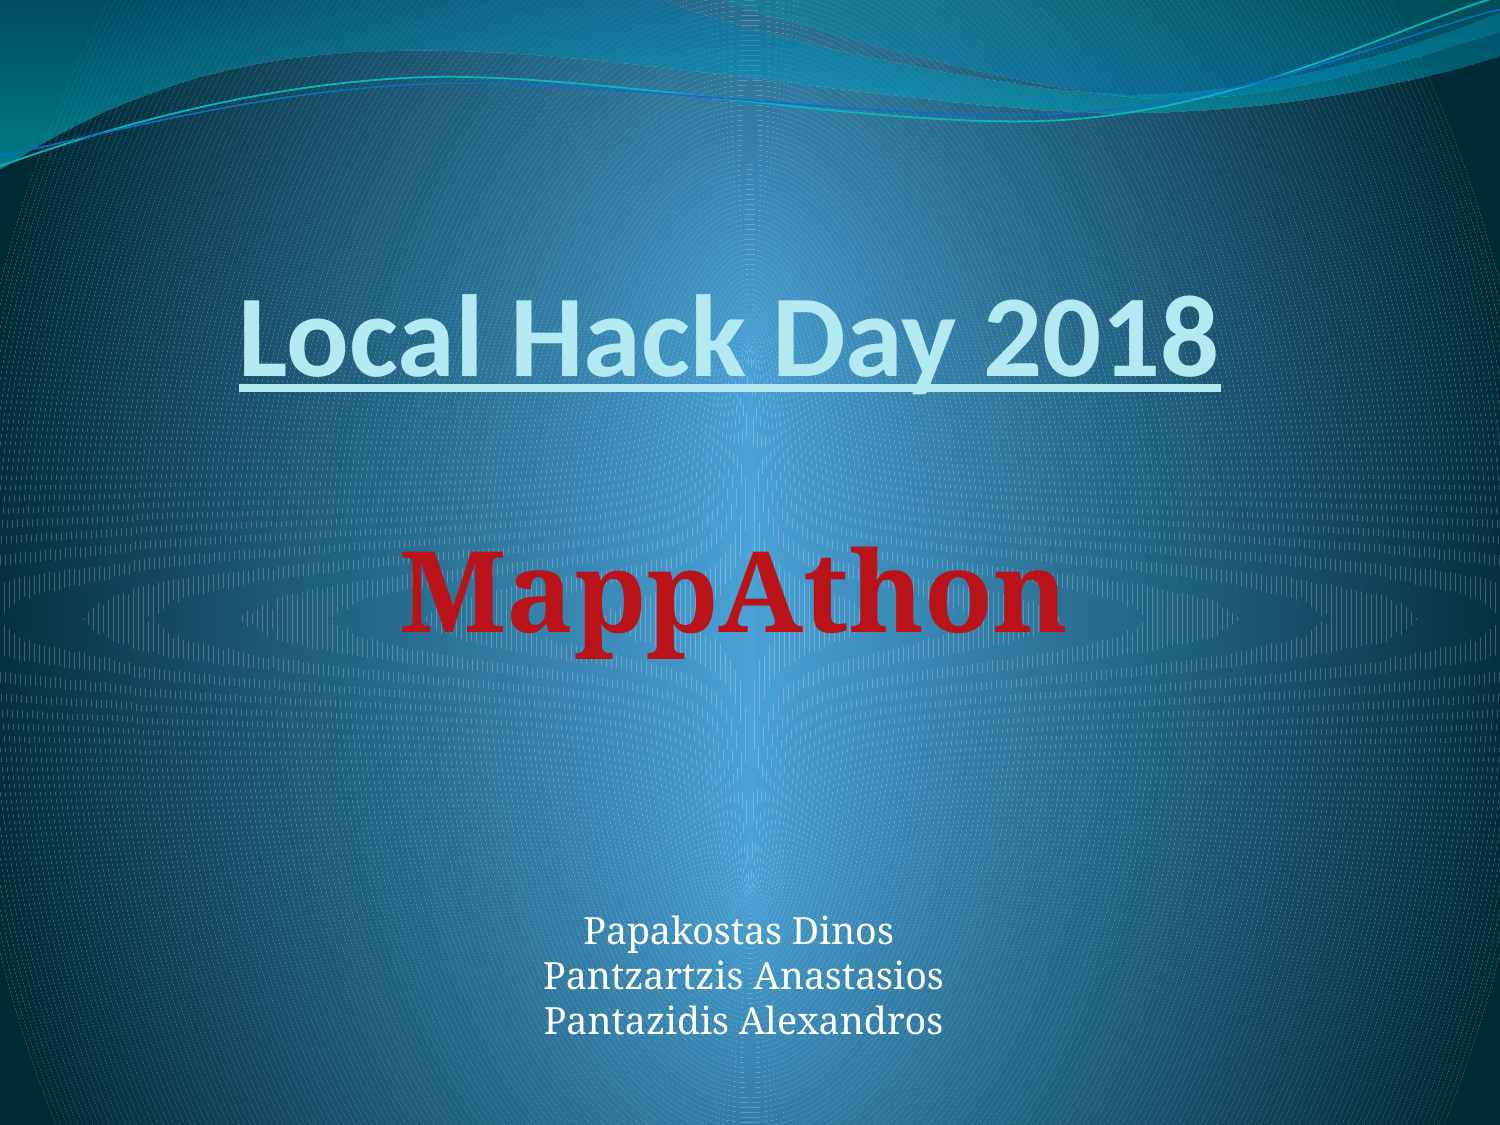

# Local Hack Day 2018
MappAthon
Papakostas Dinos
Pantzartzis Anastasios
Pantazidis Alexandros